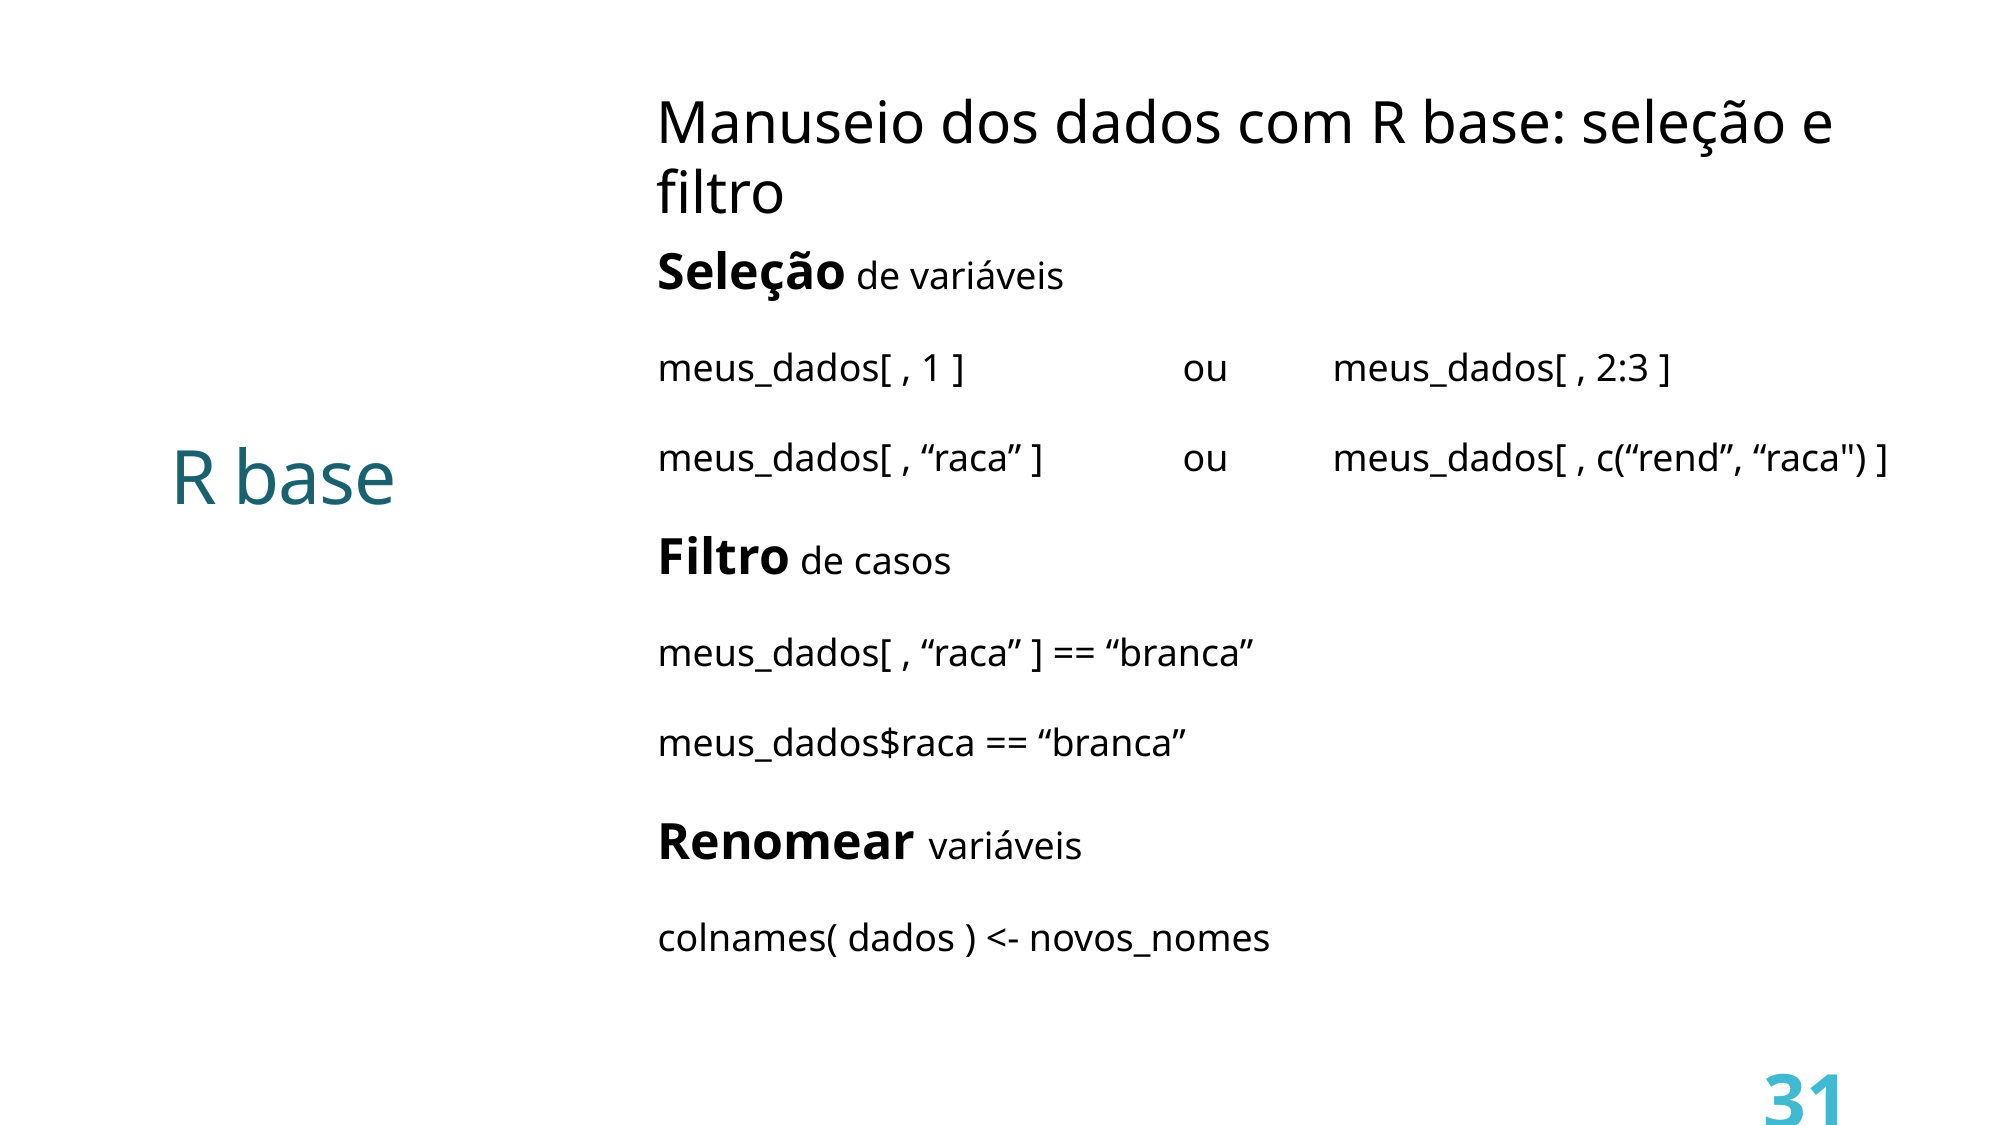

Manuseio dos dados com R base: seleção e filtro
# R base Operações básicas
Seleção de variáveis
meus_dados[ , 1 ]			ou		meus_dados[ , 2:3 ]
meus_dados[ , “raca” ]		ou		meus_dados[ , c(“rend”, “raca") ]
Filtro de casos
meus_dados[ , “raca” ] == “branca”
meus_dados$raca == “branca”
Renomear variáveis
colnames( dados ) <- novos_nomes